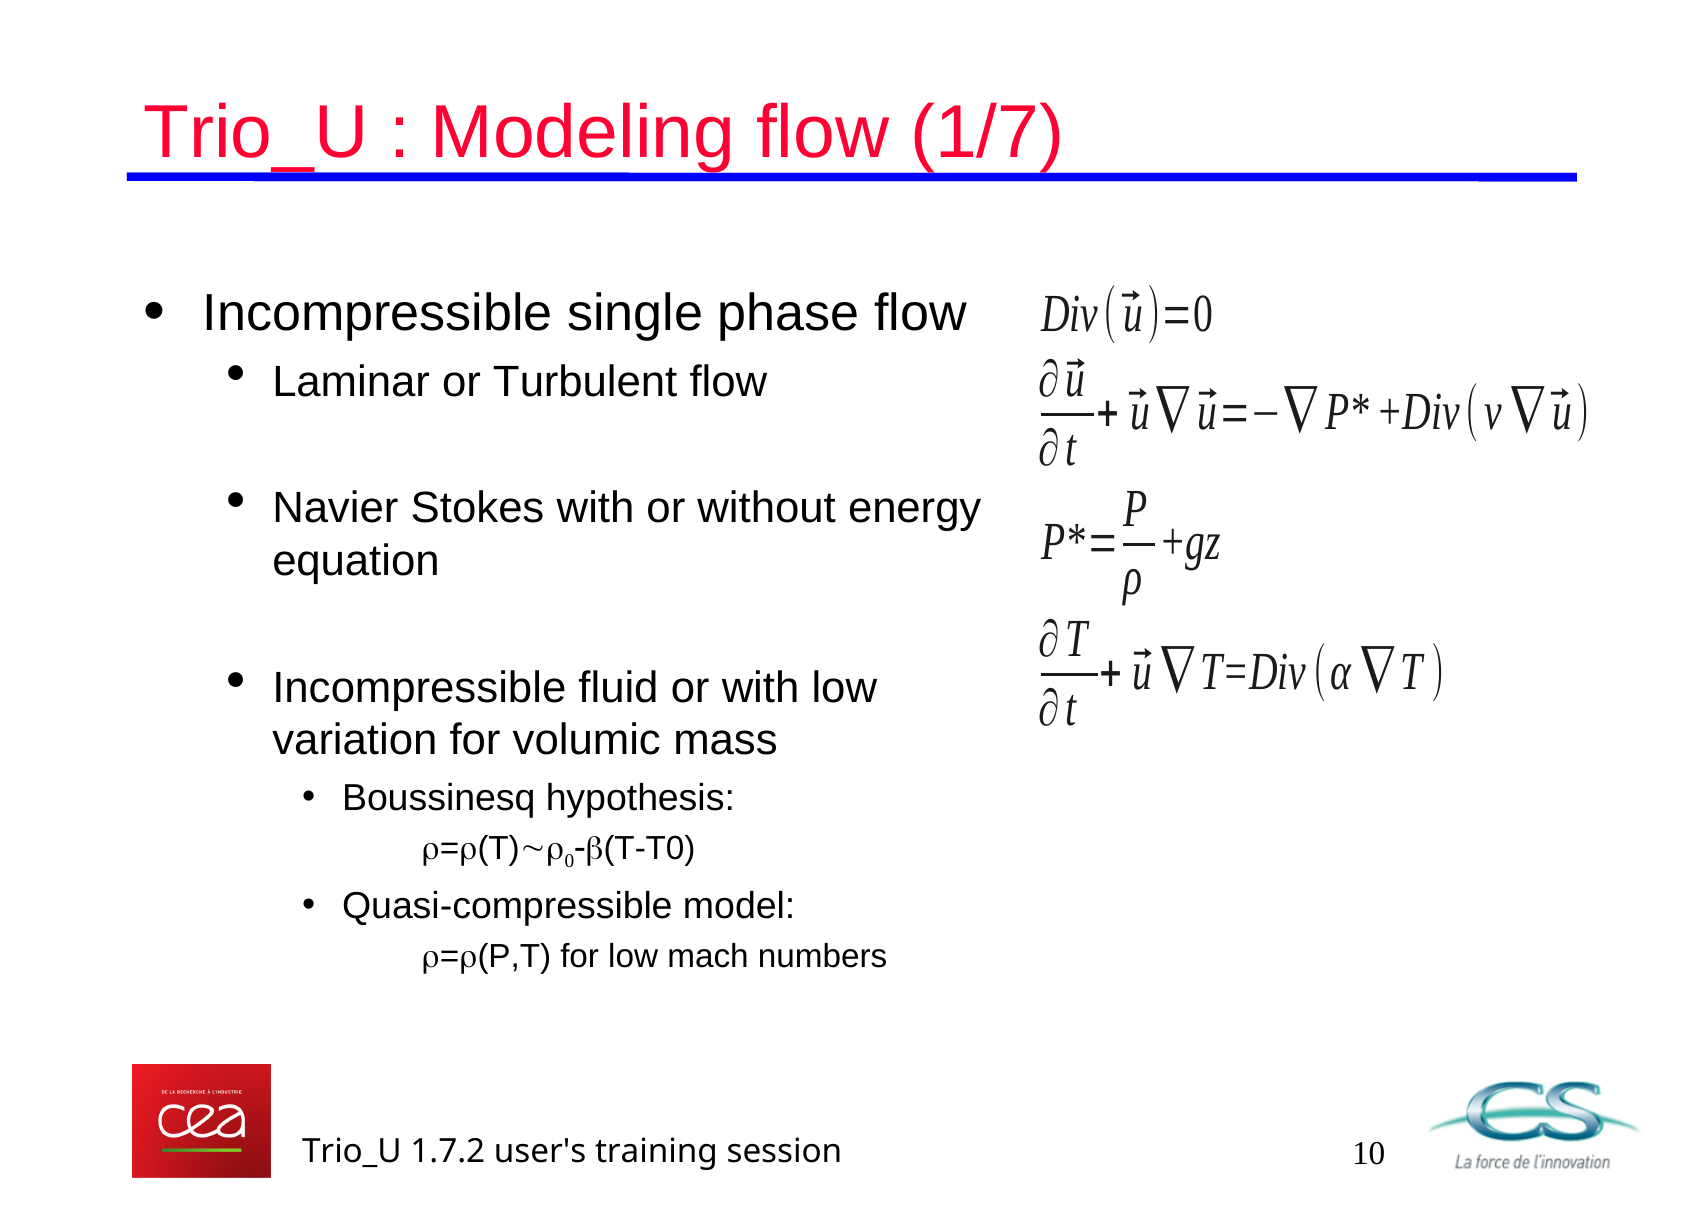

# Trio_U : Modeling flow (1/7)
Incompressible single phase flow
Laminar or Turbulent flow
Navier Stokes with or without energy equation
Incompressible fluid or with low variation for volumic mass
Boussinesq hypothesis:
=(T)(T-T0)
Quasi-compressible model:
=(P,T) for low mach numbers
Trio_U 1.7.2 user's training session
10